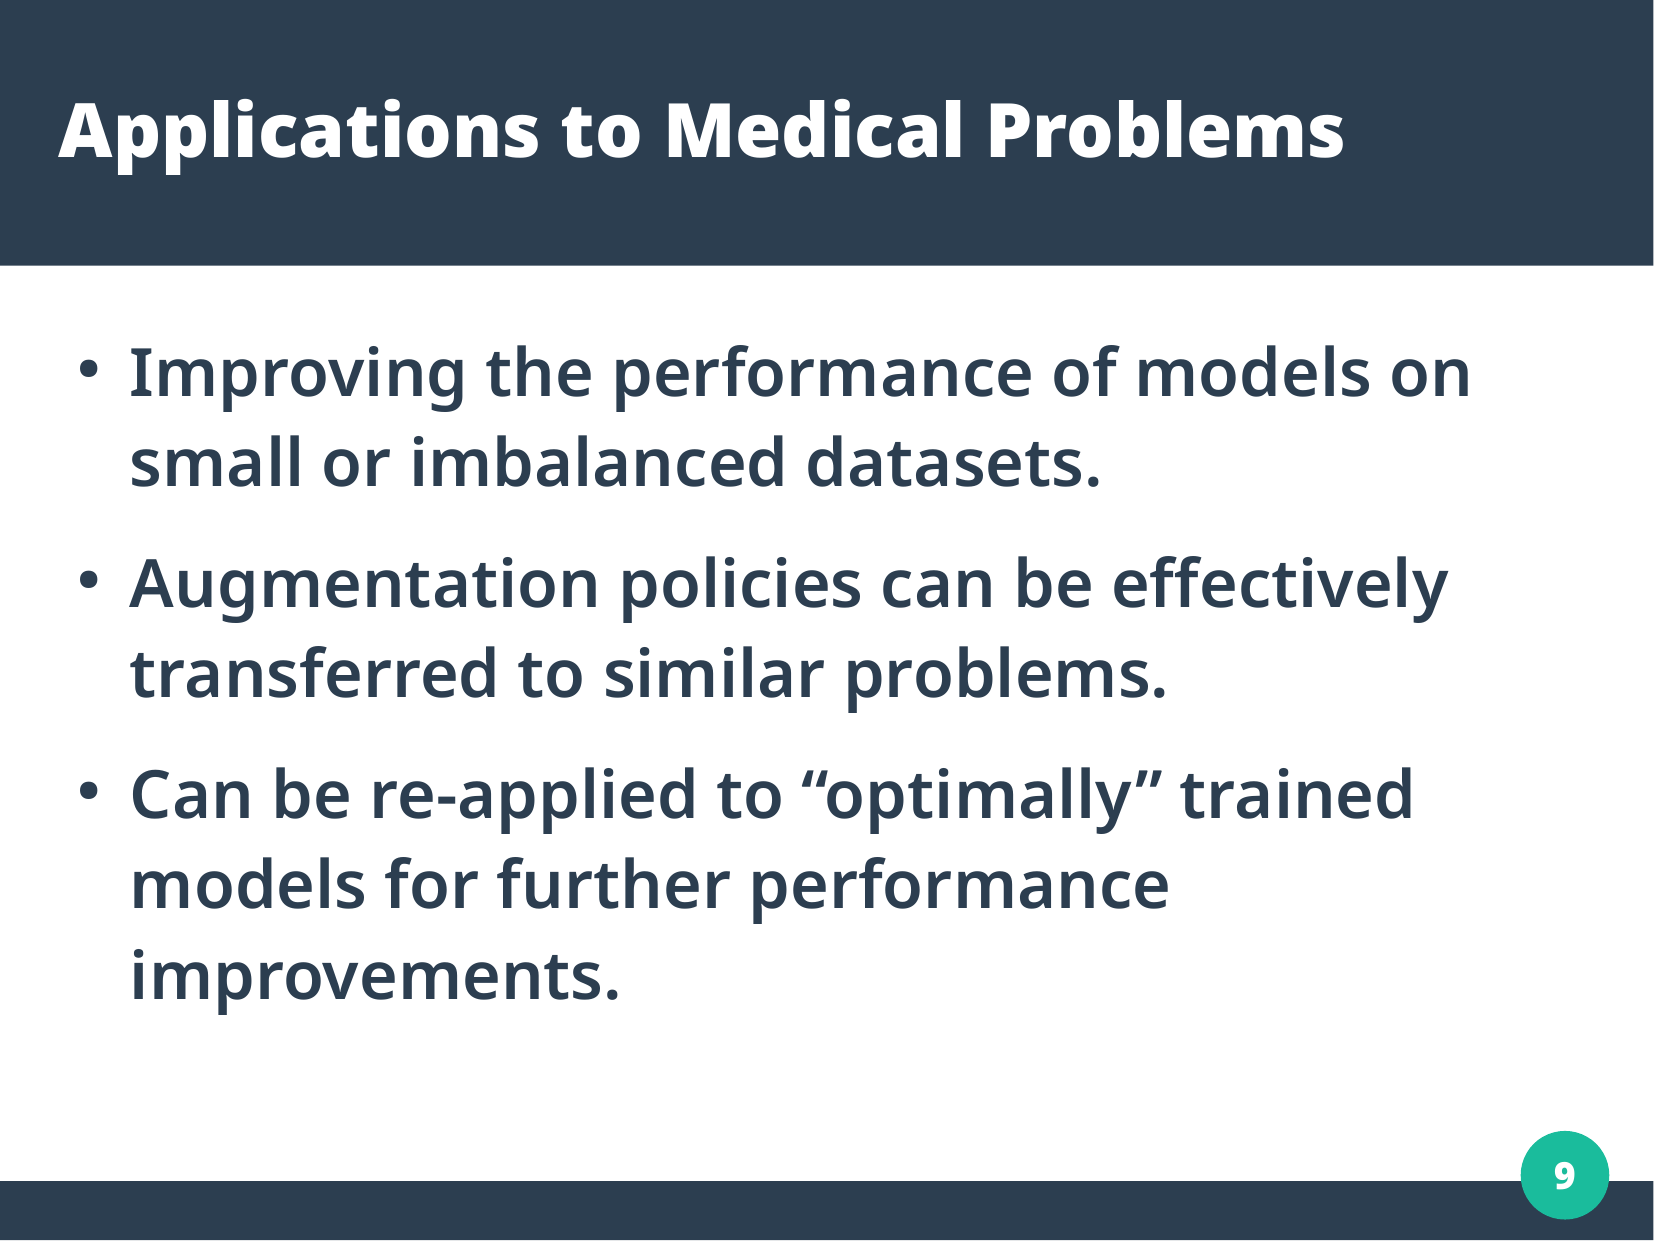

# Applications to Medical Problems
Improving the performance of models on small or imbalanced datasets.
Augmentation policies can be effectively transferred to similar problems.
Can be re-applied to “optimally” trained models for further performance improvements.
9